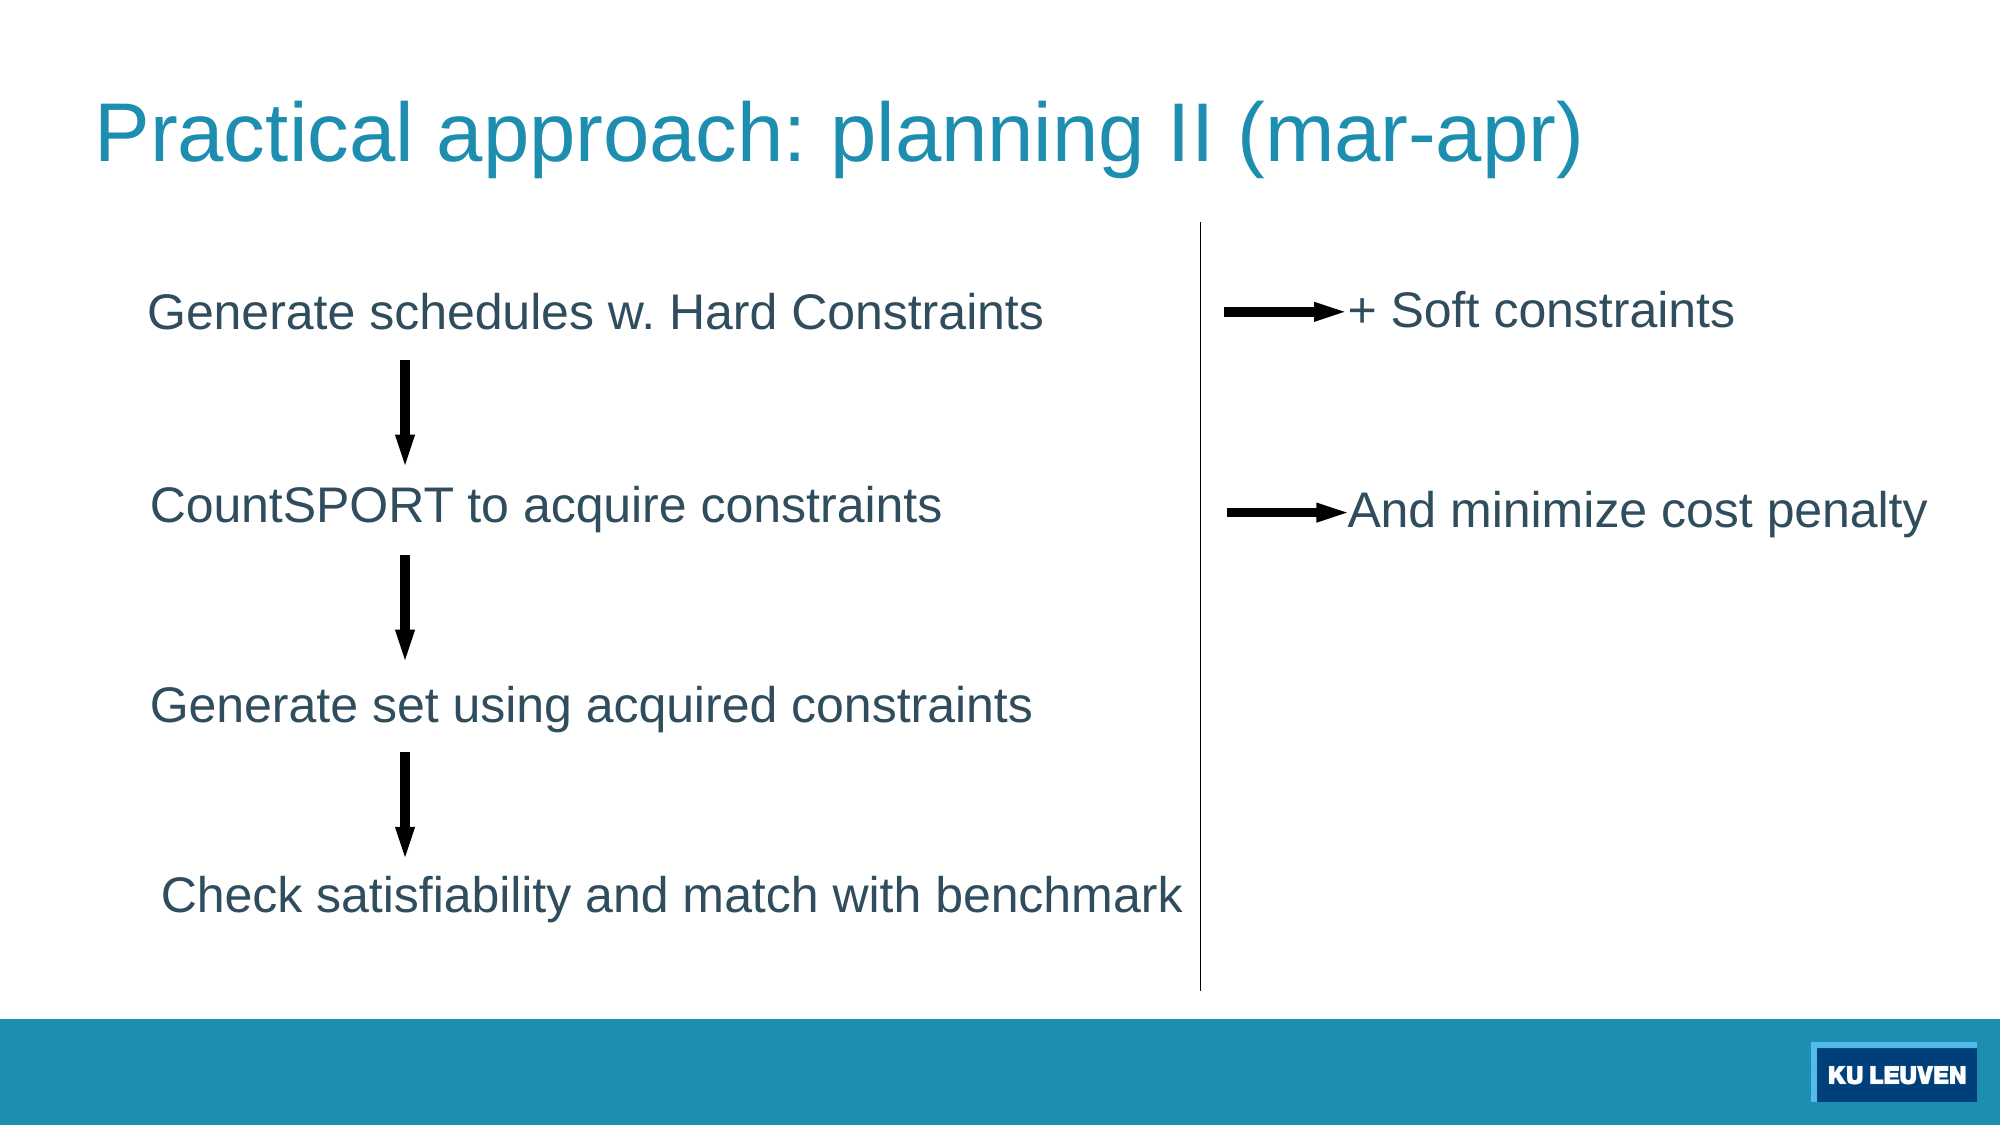

Practical approach: planning II (mar-apr)
# Generate schedules w. Hard Constraints
+ Soft constraints
CountSPORT to acquire constraints
And minimize cost penalty
Generate set using acquired constraints
Check satisfiability and match with benchmark